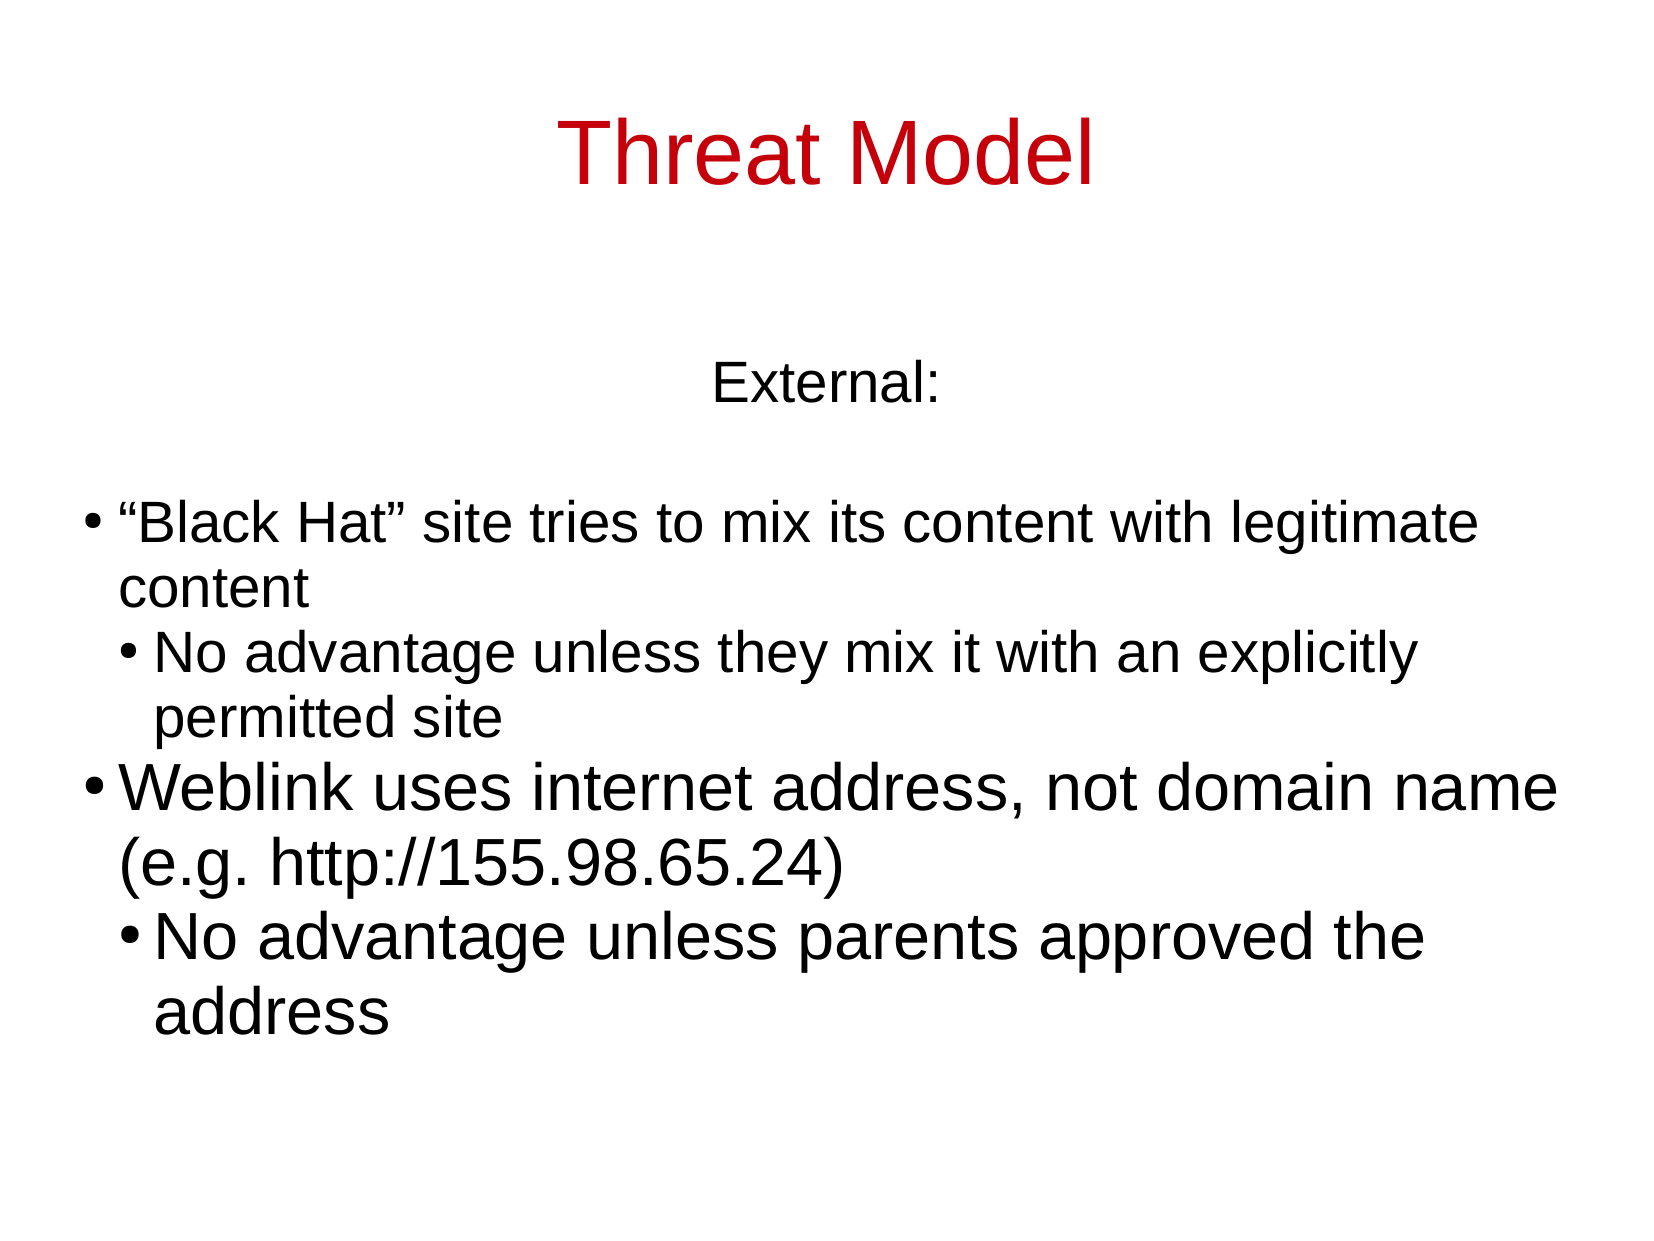

# Threat Model
External:
“Black Hat” site tries to mix its content with legitimate content
No advantage unless they mix it with an explicitly permitted site
Weblink uses internet address, not domain name (e.g. http://155.98.65.24)
No advantage unless parents approved the address